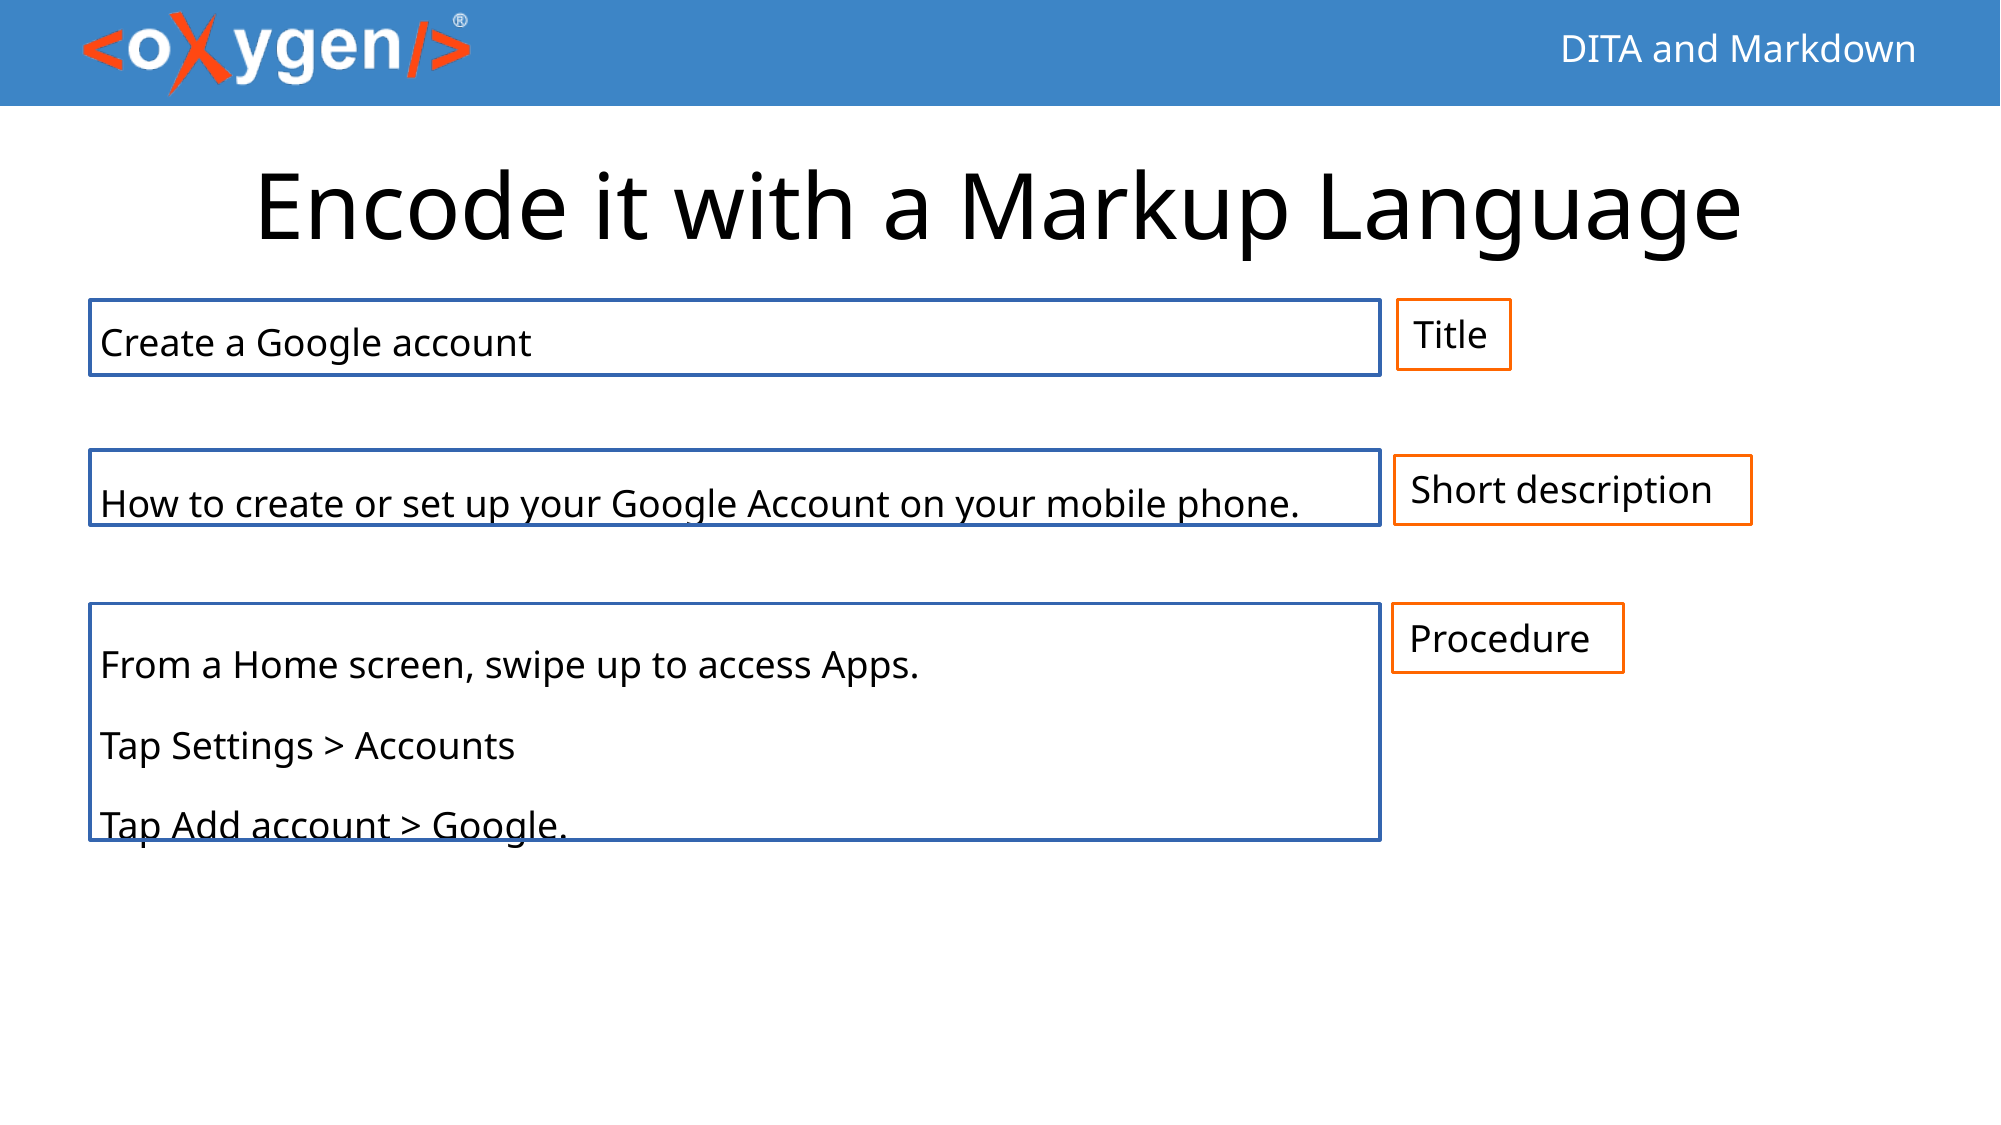

# Encode it with a Markup Language
Title
Create a Google account
How to create or set up your Google Account on your mobile phone.
From a Home screen, swipe up to access Apps.
Tap Settings > Accounts
Tap Add account > Google.
Short description
Procedure